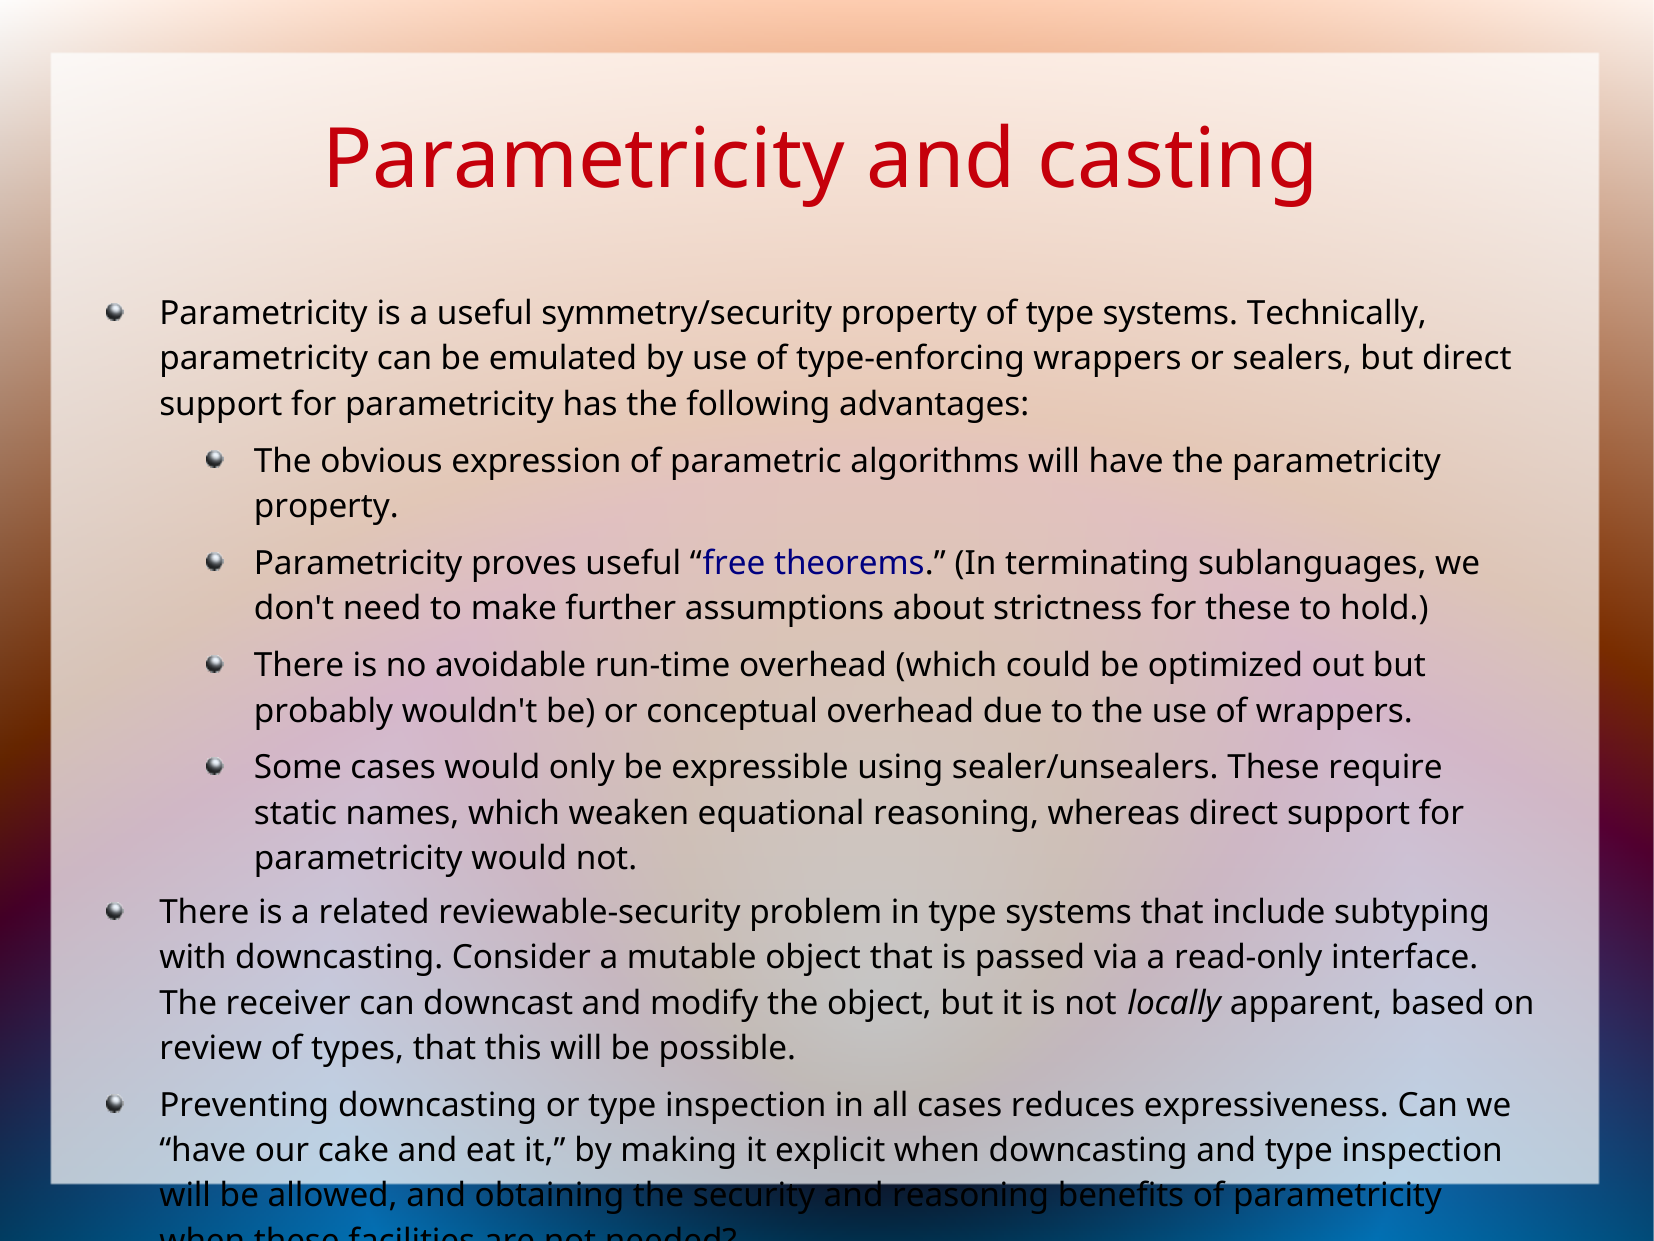

# Parametricity and casting
Parametricity is a useful symmetry/security property of type systems. Technically, parametricity can be emulated by use of type-enforcing wrappers or sealers, but direct support for parametricity has the following advantages:
The obvious expression of parametric algorithms will have the parametricity property.
Parametricity proves useful “free theorems.” (In terminating sublanguages, we don't need to make further assumptions about strictness for these to hold.)
There is no avoidable run-time overhead (which could be optimized out but probably wouldn't be) or conceptual overhead due to the use of wrappers.
Some cases would only be expressible using sealer/unsealers. These require static names, which weaken equational reasoning, whereas direct support for parametricity would not.
There is a related reviewable-security problem in type systems that include subtyping with downcasting. Consider a mutable object that is passed via a read-only interface. The receiver can downcast and modify the object, but it is not locally apparent, based on review of types, that this will be possible.
Preventing downcasting or type inspection in all cases reduces expressiveness. Can we “have our cake and eat it,” by making it explicit when downcasting and type inspection will be allowed, and obtaining the security and reasoning benefits of parametricity when these facilities are not needed?